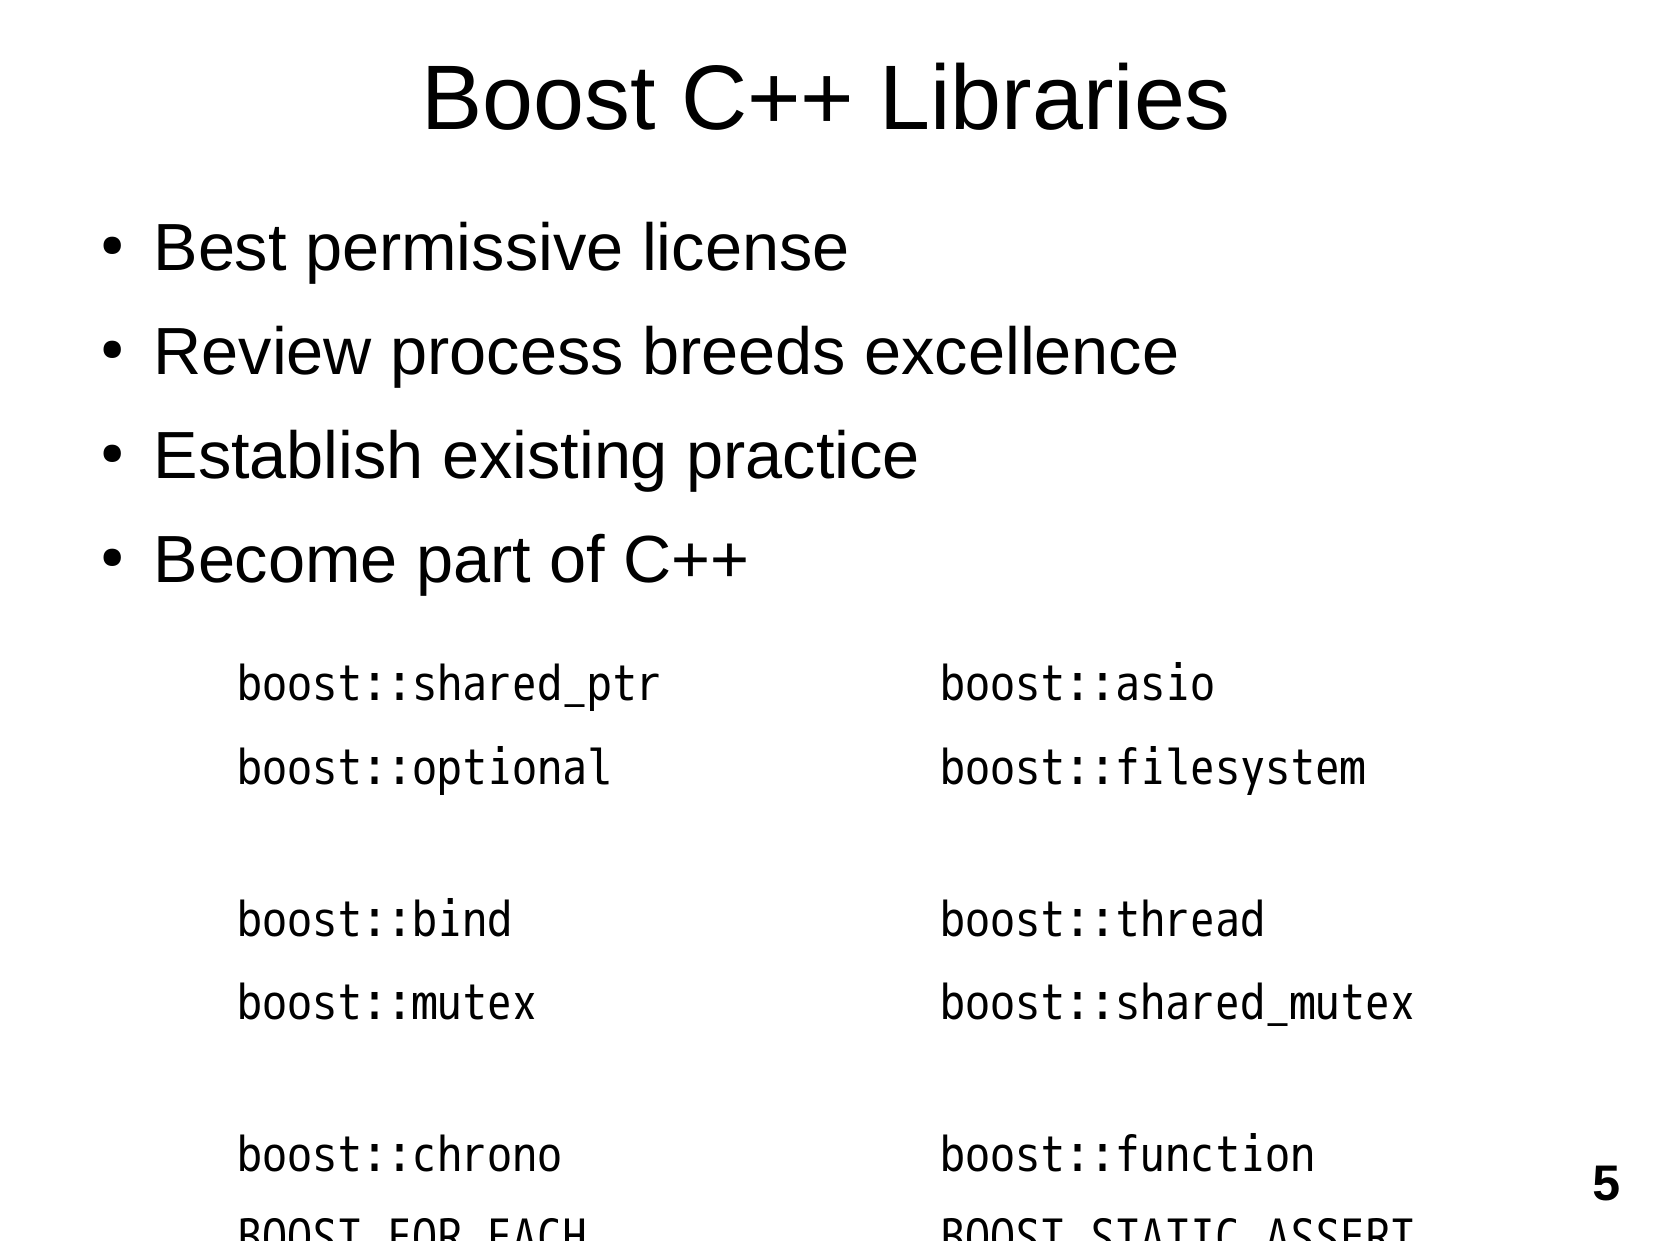

# Boost C++ Libraries
Best permissive license
Review process breeds excellence
Establish existing practice
Become part of C++
| boost::shared\_ptr | boost::asio |
| --- | --- |
| boost::optional | boost::filesystem |
| boost::bind | boost::thread |
| boost::mutex | boost::shared\_mutex |
| boost::chrono | boost::function |
| BOOST\_FOR\_EACH | BOOST\_STATIC\_ASSERT |
5